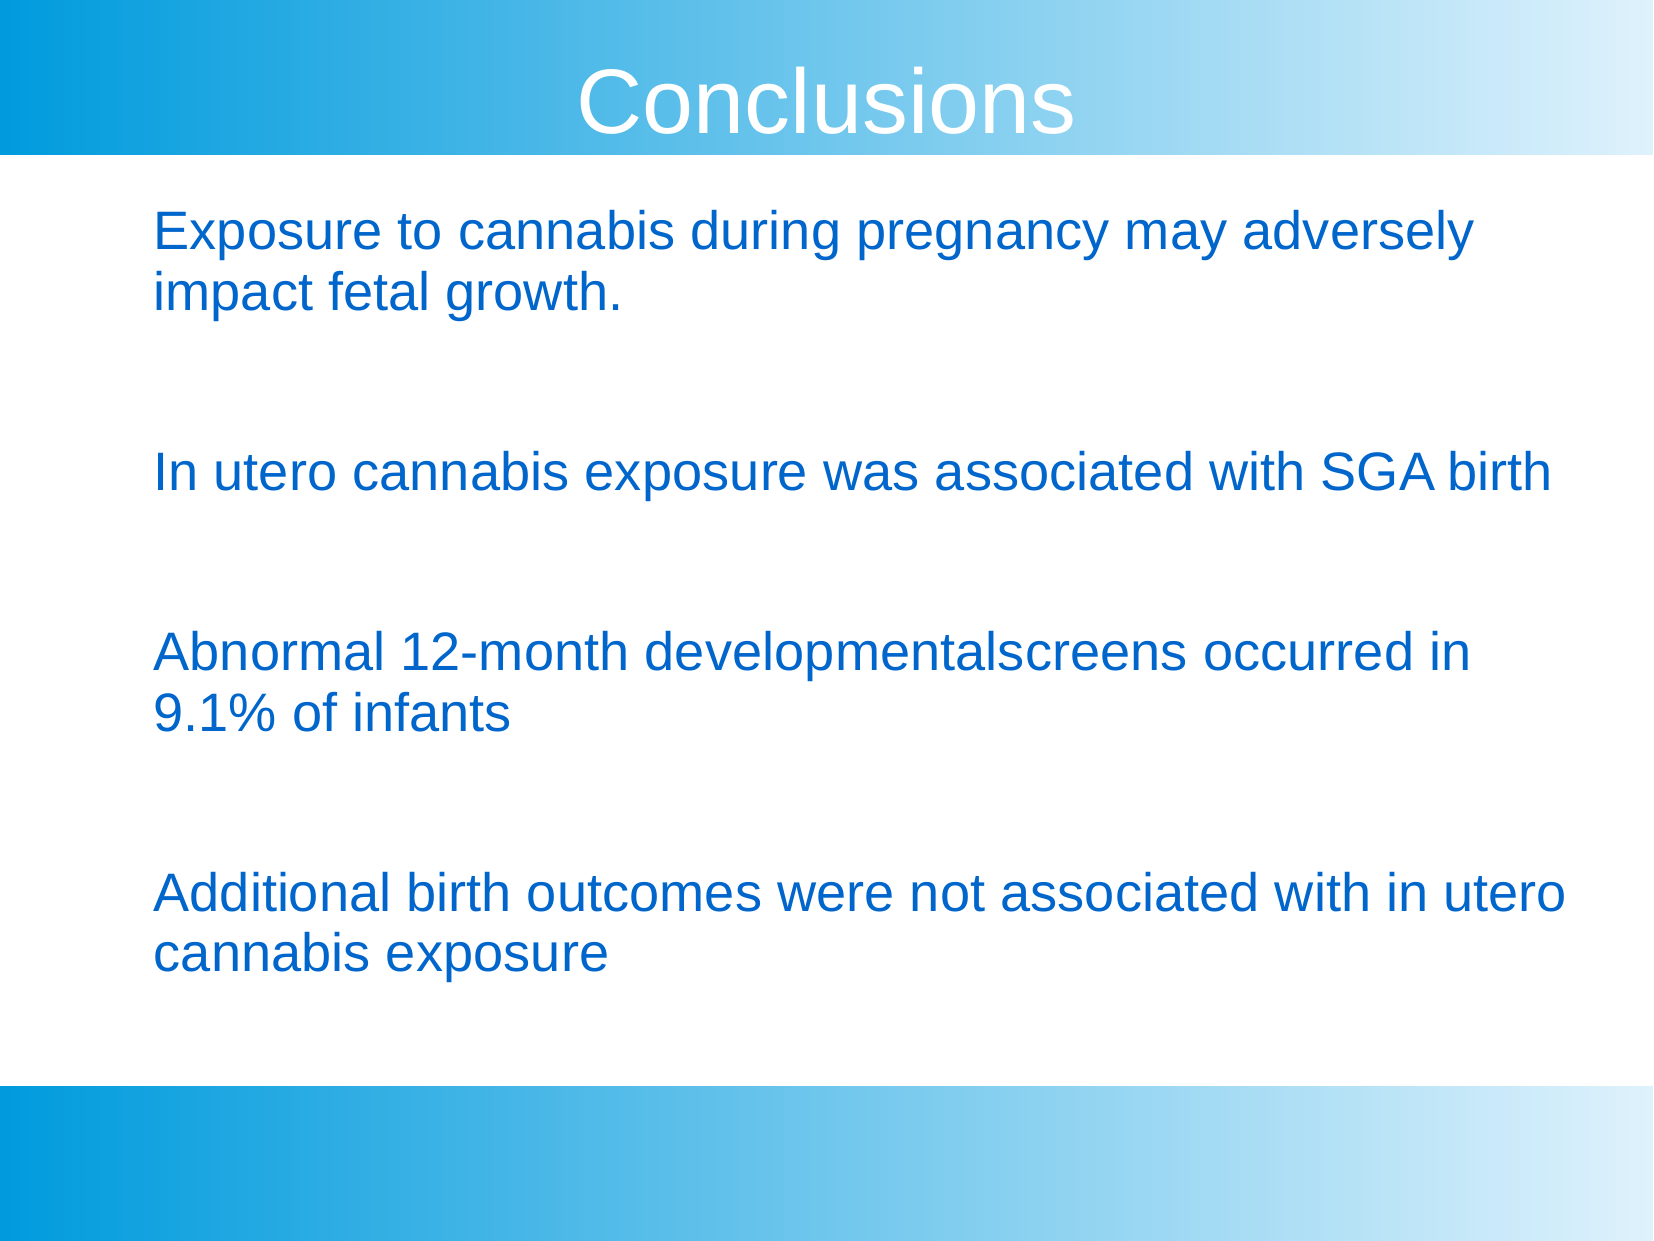

# Conclusions
Exposure to cannabis during pregnancy may adversely impact fetal growth.
In utero cannabis exposure was associated with SGA birth
Abnormal 12-month developmentalscreens occurred in 9.1% of infants
Additional birth outcomes were not associated with in utero cannabis exposure